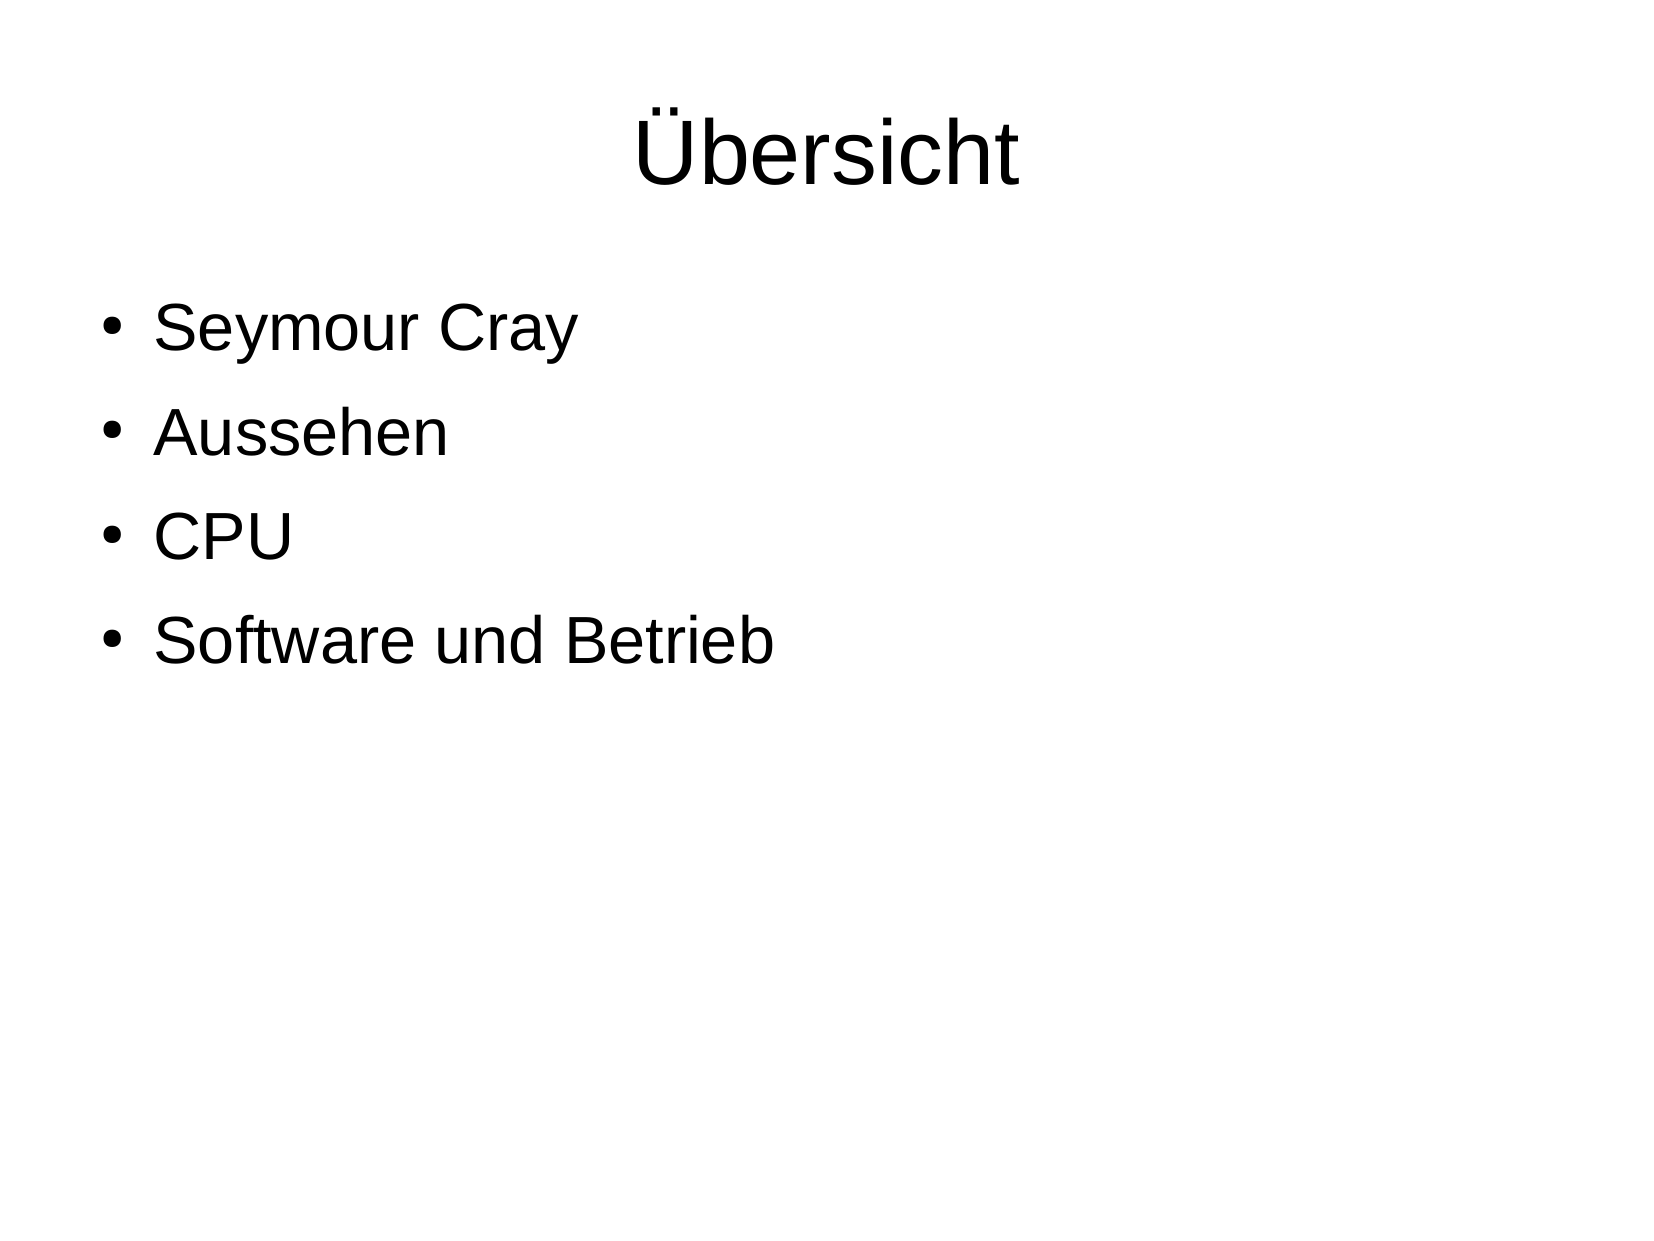

# Übersicht
Seymour Cray
Aussehen
CPU
Software und Betrieb